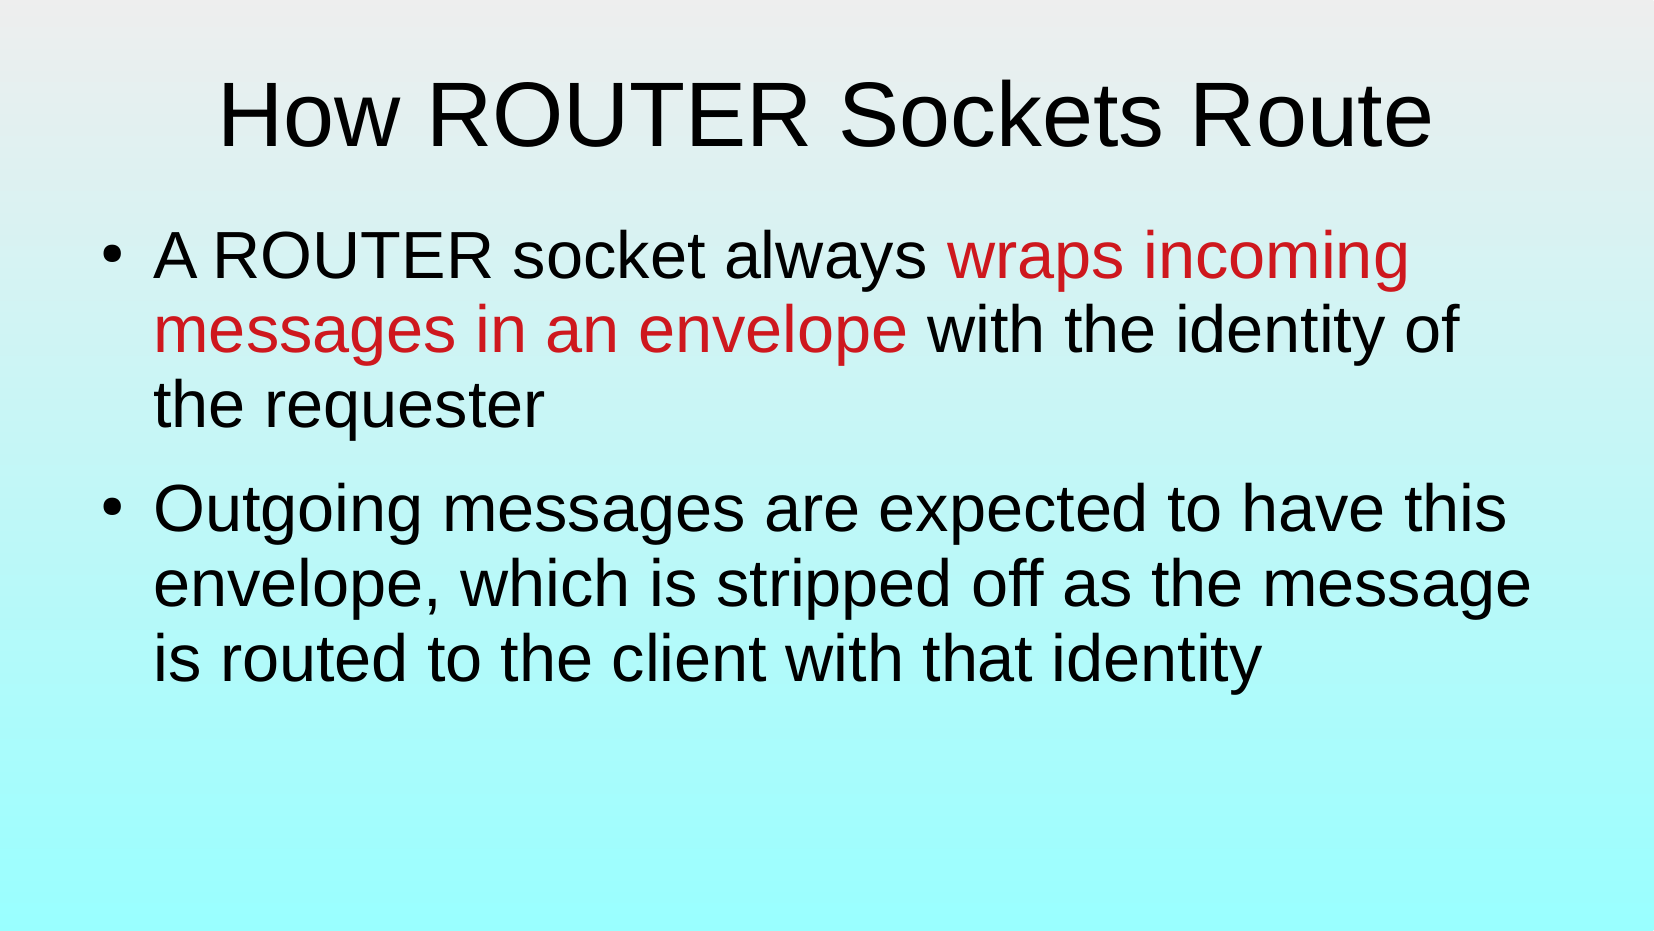

# How ROUTER Sockets Route
A ROUTER socket always wraps incoming messages in an envelope with the identity of the requester
Outgoing messages are expected to have this envelope, which is stripped off as the message is routed to the client with that identity